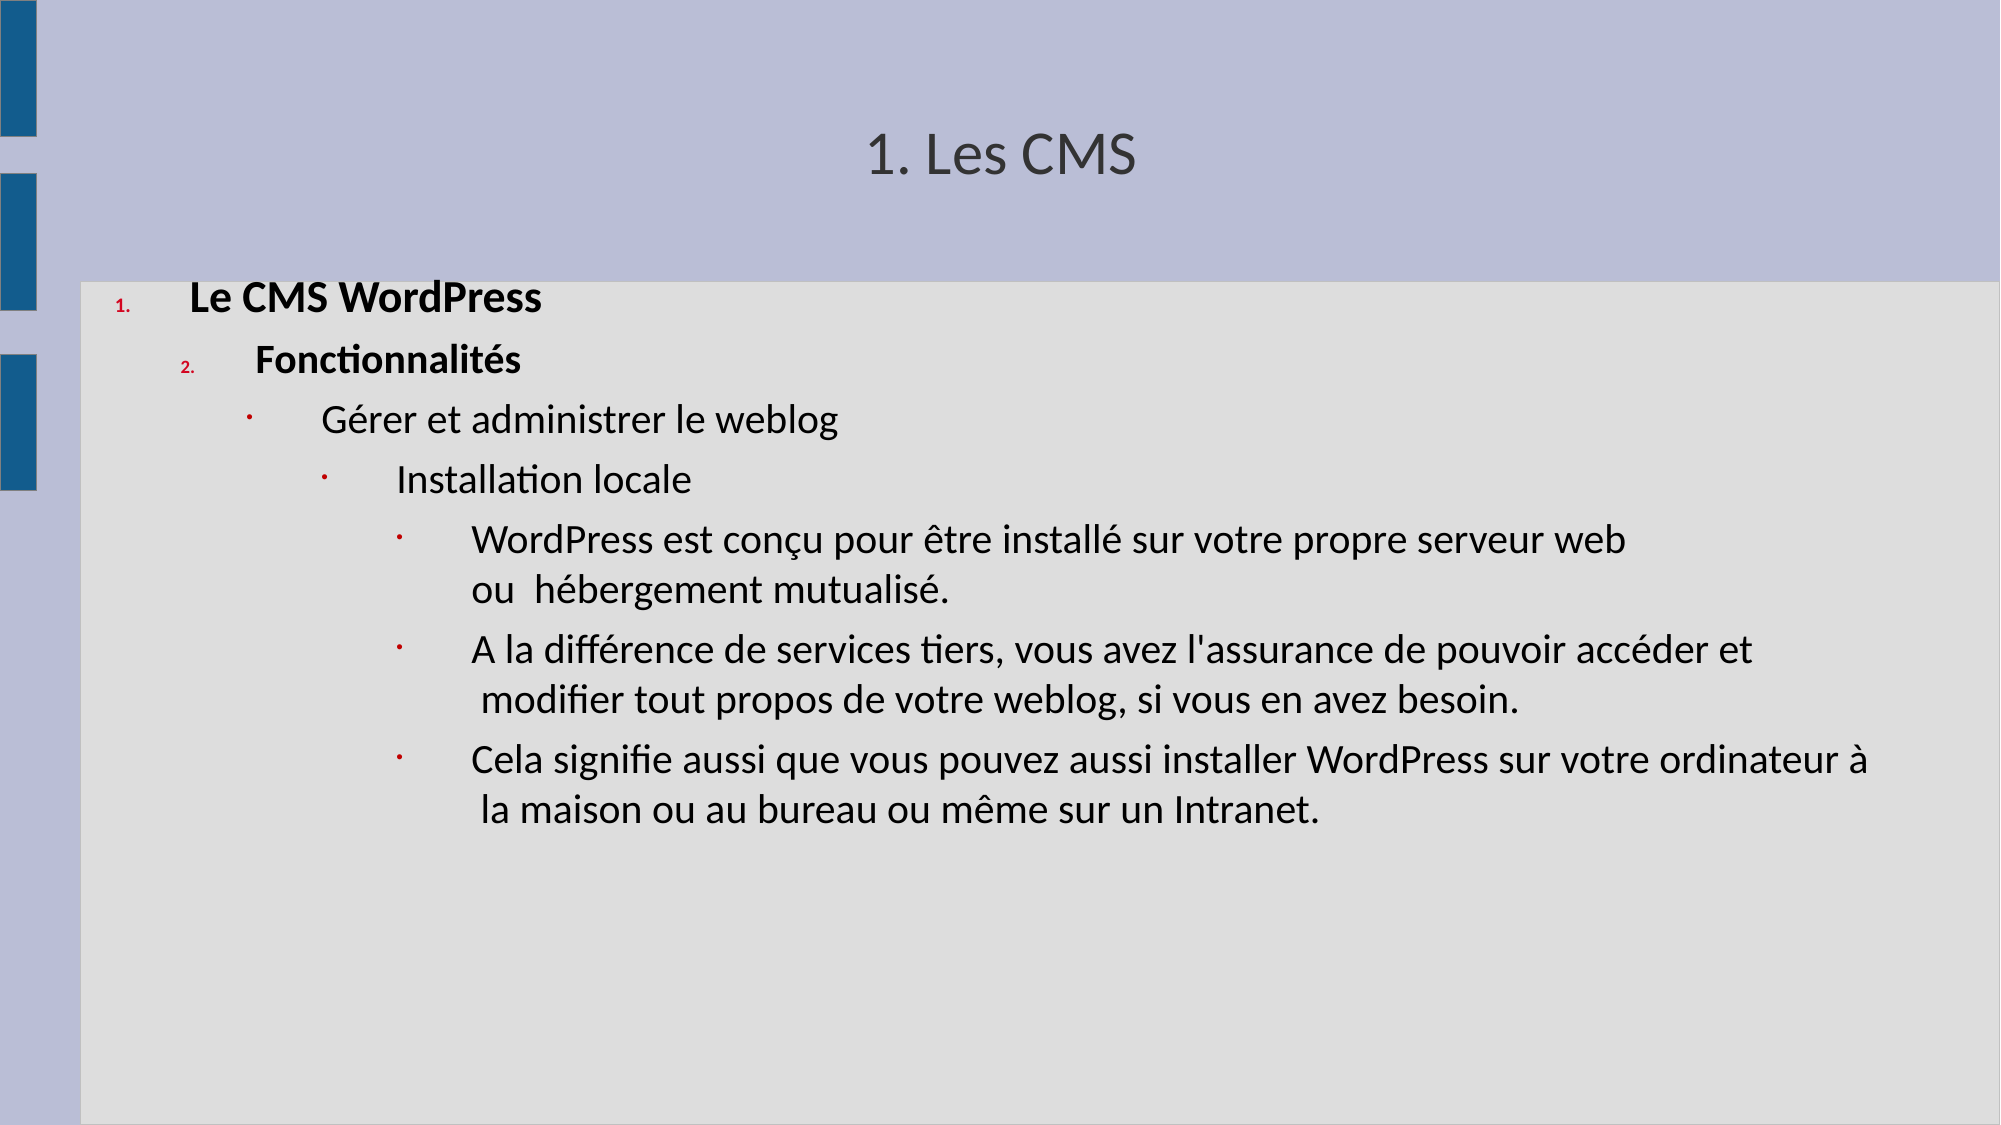

# 1. Les CMS
Le CMS WordPress
Fonctionnalités
Gérer et administrer le weblog
Installation locale
WordPress est conçu pour être installé sur votre propre serveur web ou hébergement mutualisé.
A la différence de services tiers, vous avez l'assurance de pouvoir accéder et modifier tout propos de votre weblog, si vous en avez besoin.
Cela signifie aussi que vous pouvez aussi installer WordPress sur votre ordinateur à la maison ou au bureau ou même sur un Intranet.